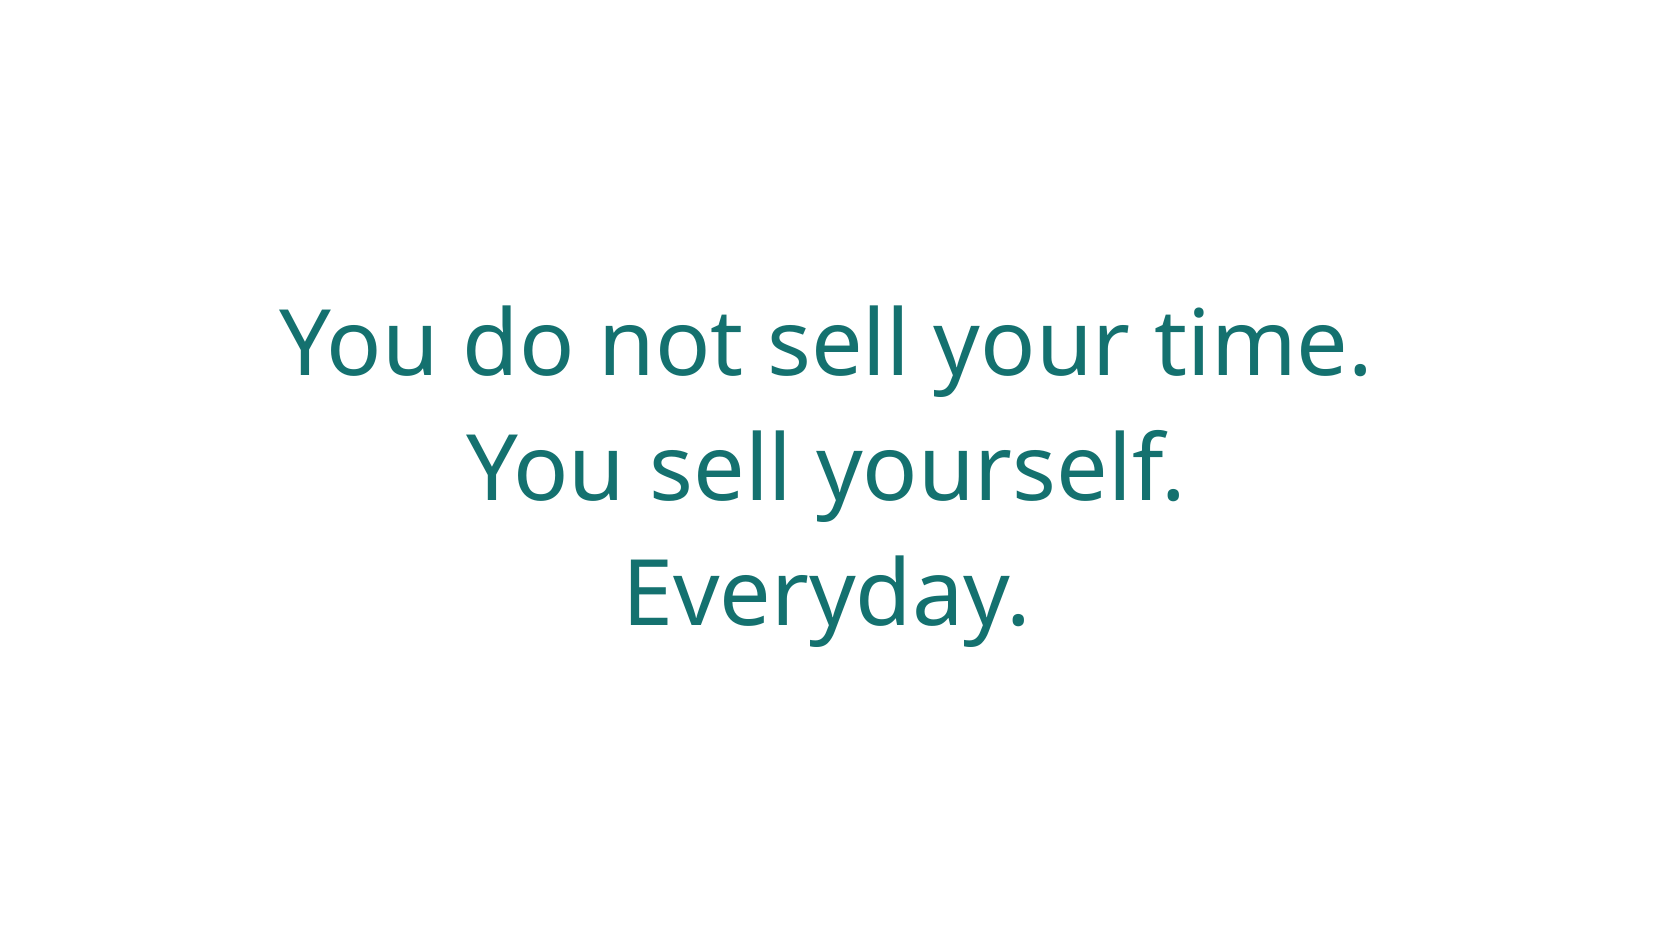

You do not sell your time.
You sell yourself.
Everyday.